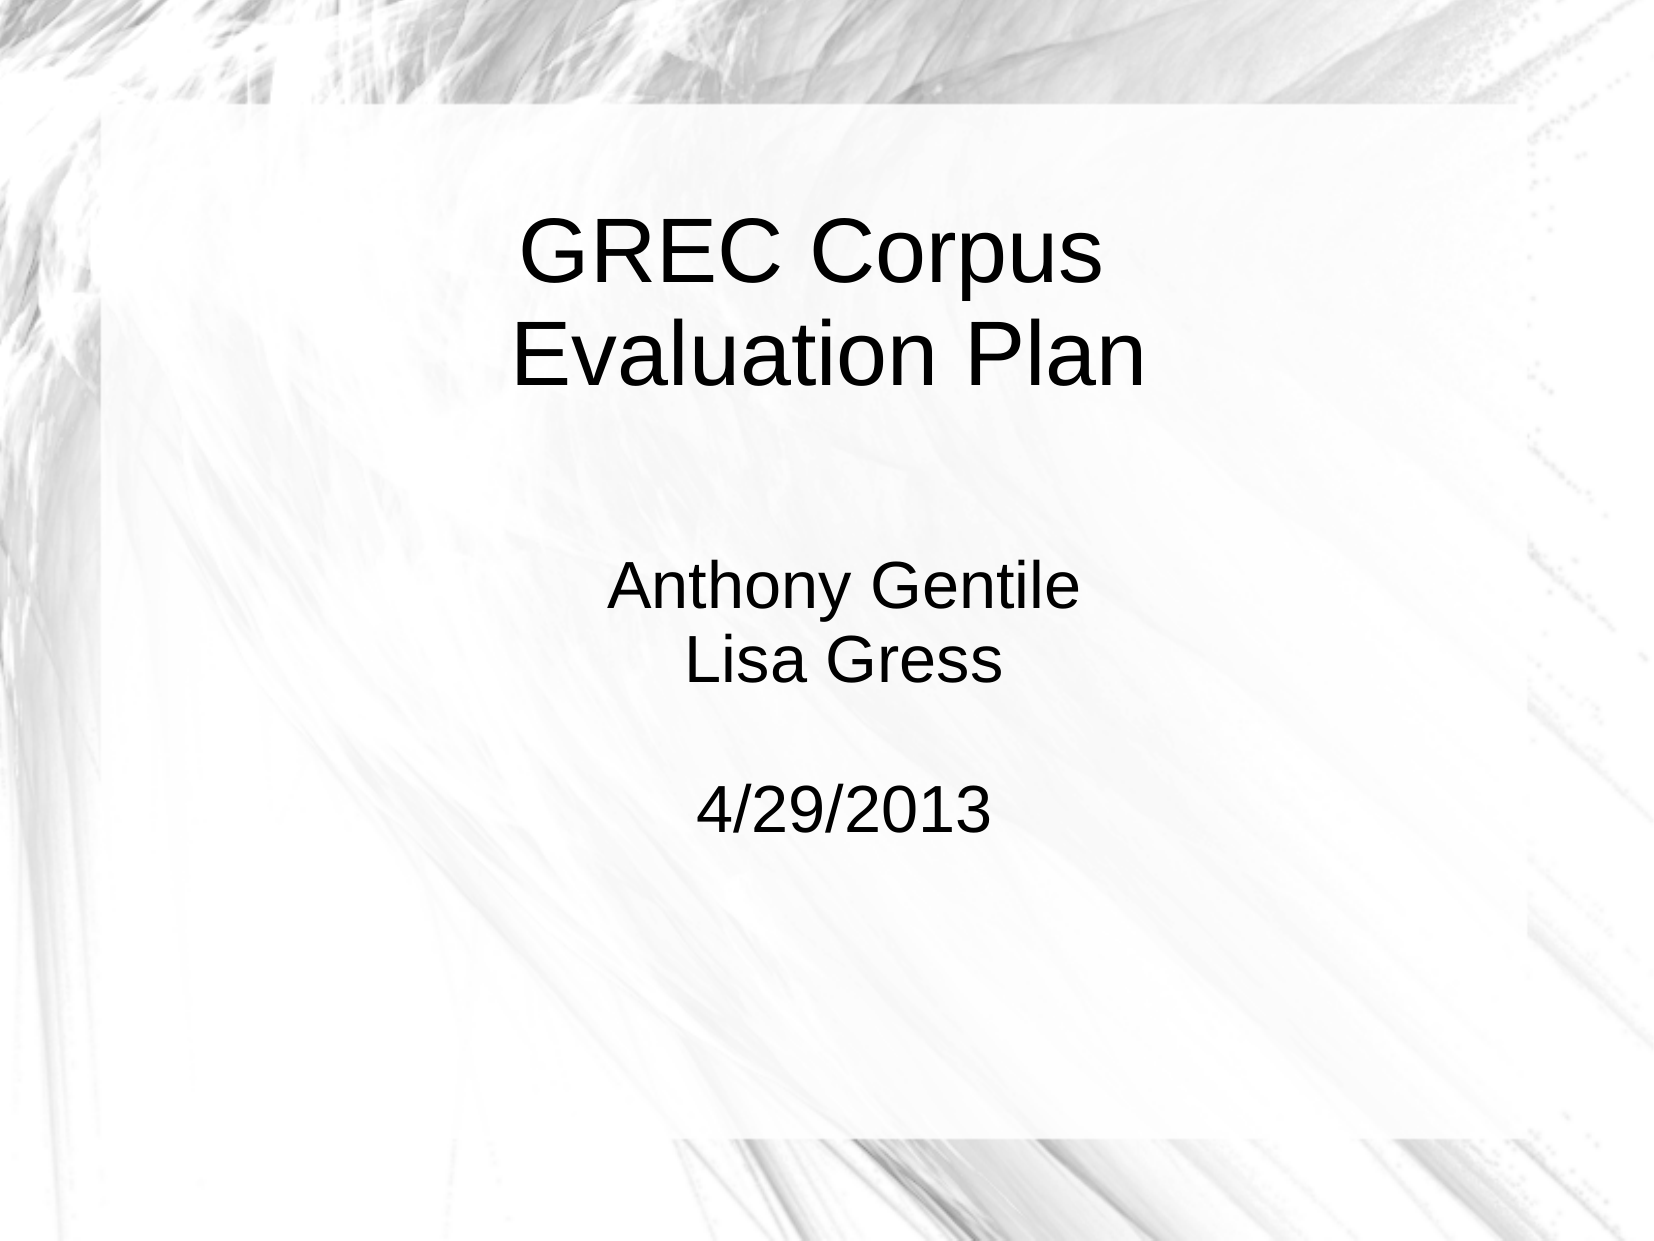

# GREC Corpus Evaluation Plan
Anthony Gentile
Lisa Gress
4/29/2013